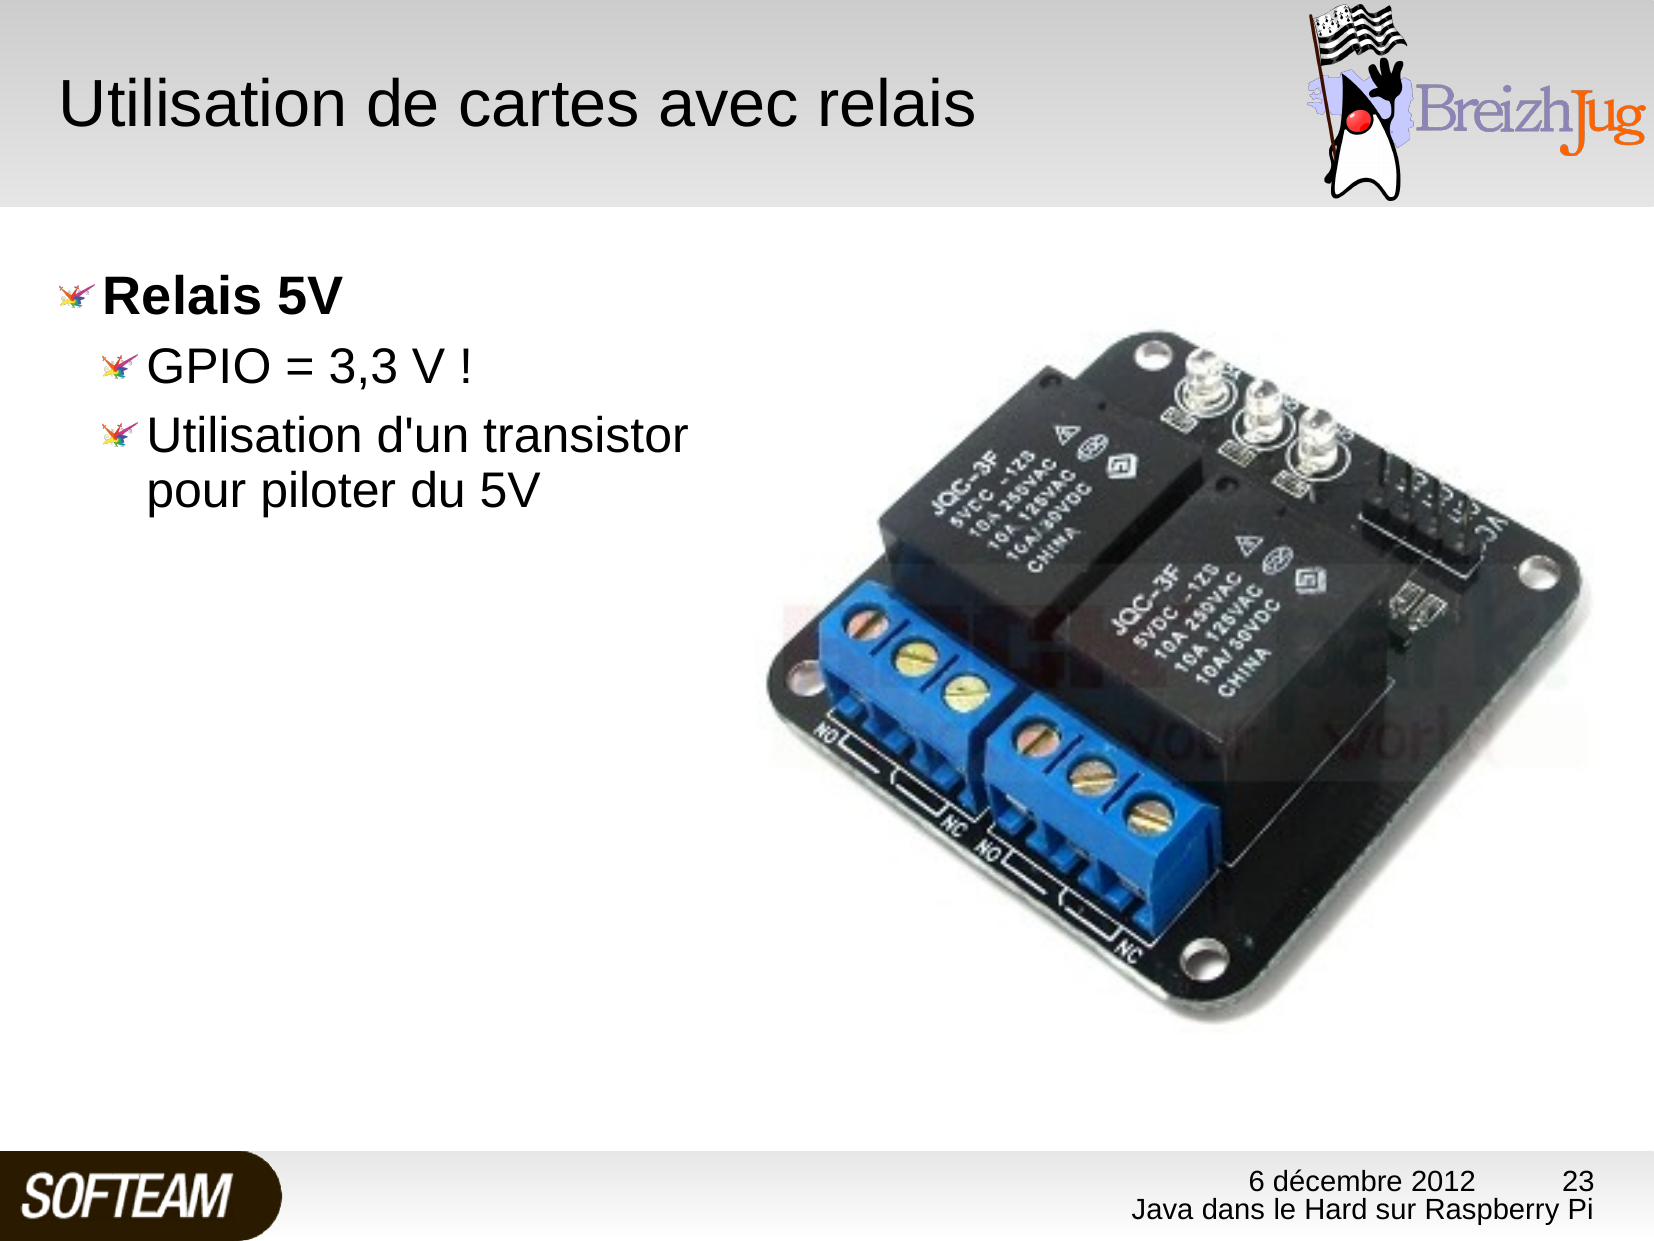

# Utilisation de cartes avec relais
Relais 5V
GPIO = 3,3 V !
Utilisation d'un transistor
pour piloter du 5V
14 septembre 2012
23
Beaglebone - JugSummerCamp 2012